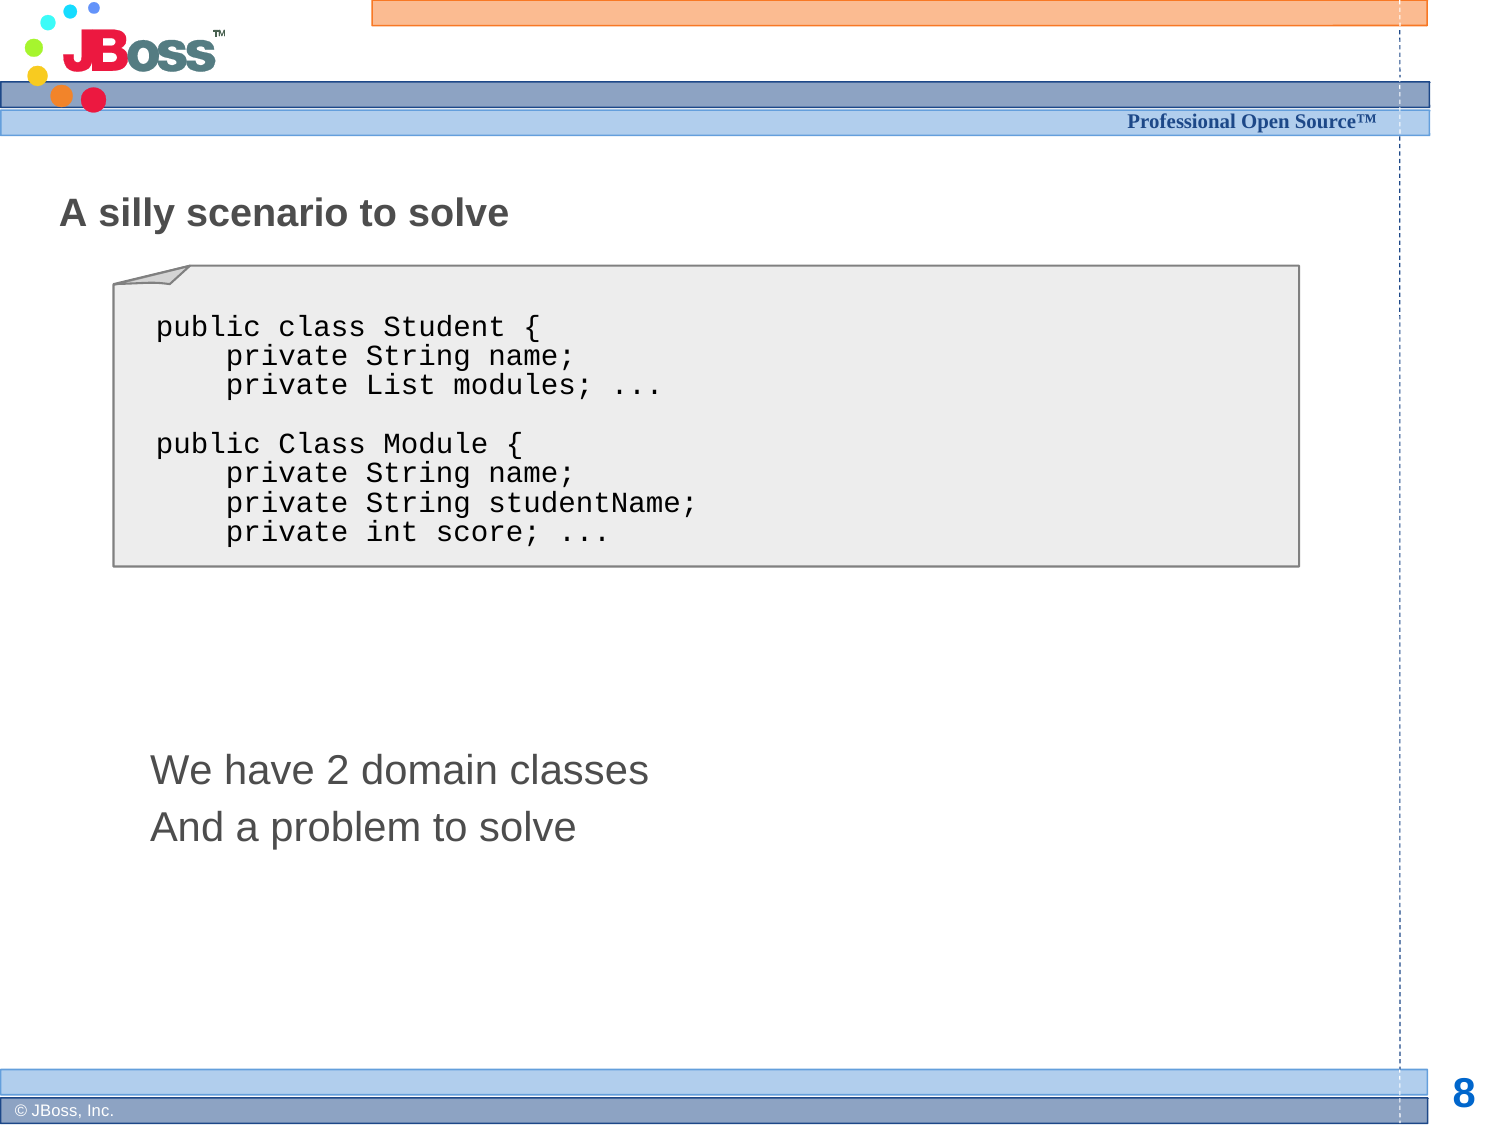

# A silly scenario to solve
public class Student {
 private String name;
 private List modules; ...
public Class Module {
 private String name;
 private String studentName;
 private int score; ...
We have 2 domain classes
And a problem to solve